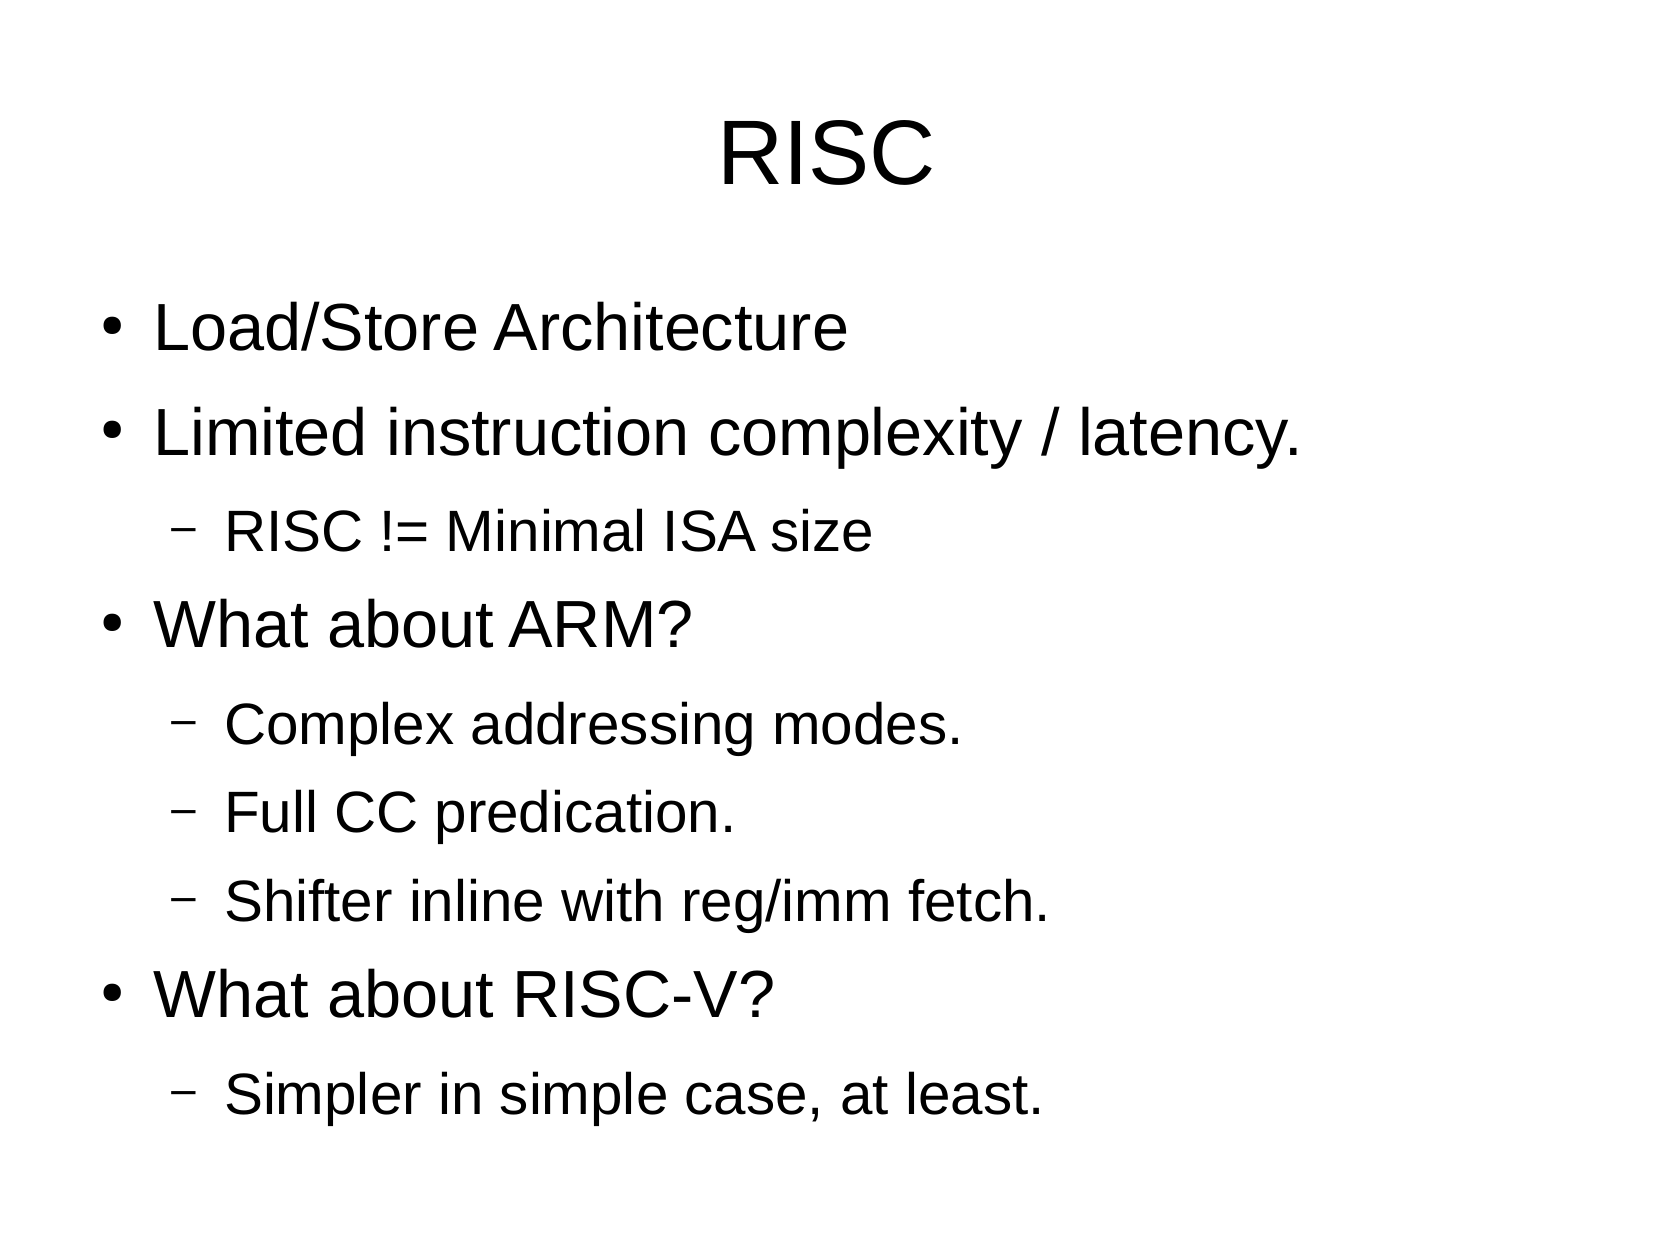

# RISC
Load/Store Architecture
Limited instruction complexity / latency.
RISC != Minimal ISA size
What about ARM?
Complex addressing modes.
Full CC predication.
Shifter inline with reg/imm fetch.
What about RISC-V?
Simpler in simple case, at least.